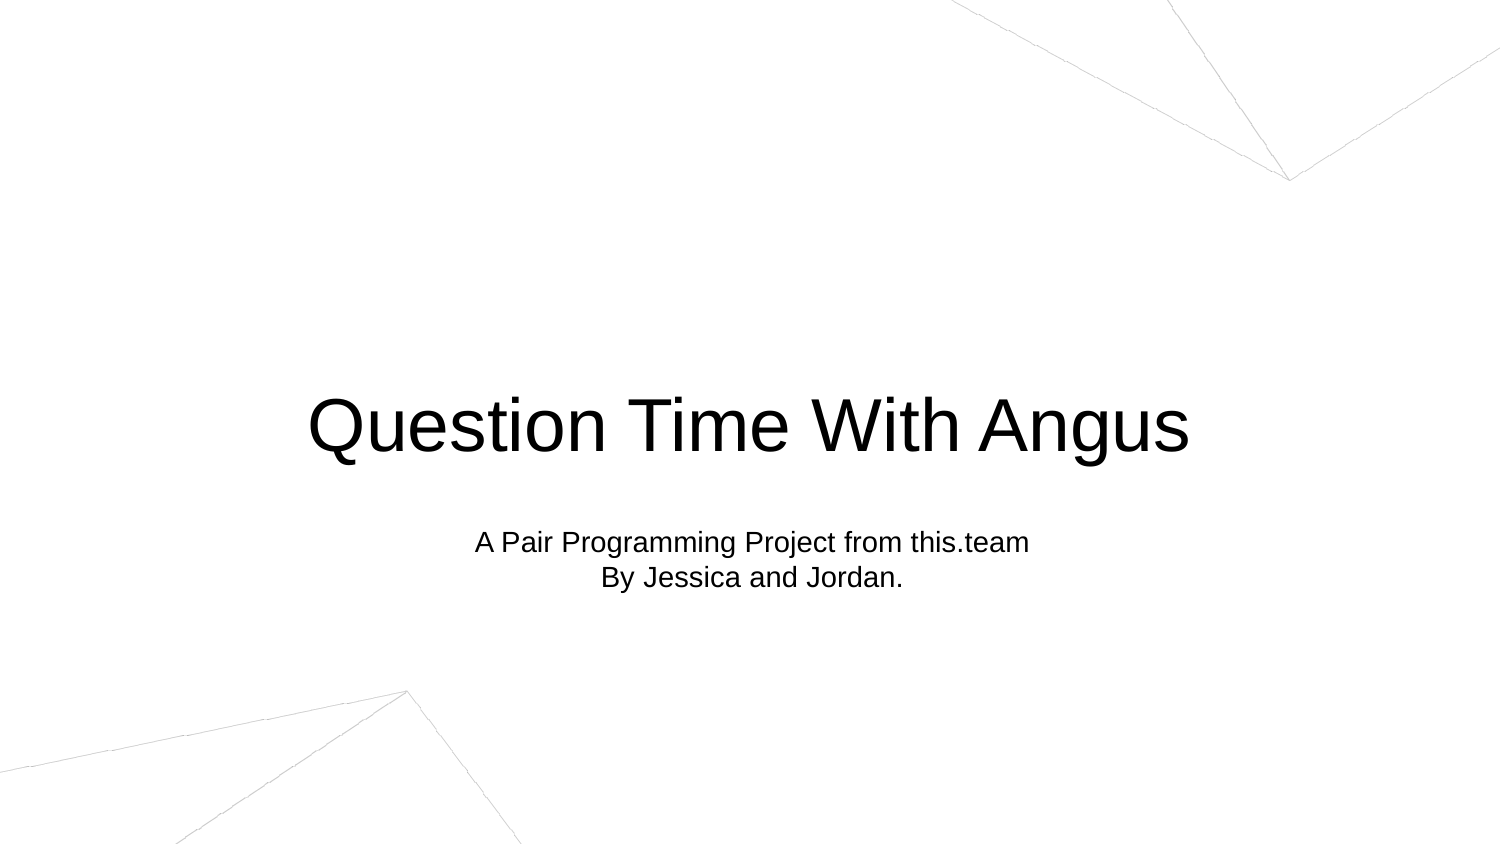

# Question Time With Angus
A Pair Programming Project from this.team
By Jessica and Jordan.